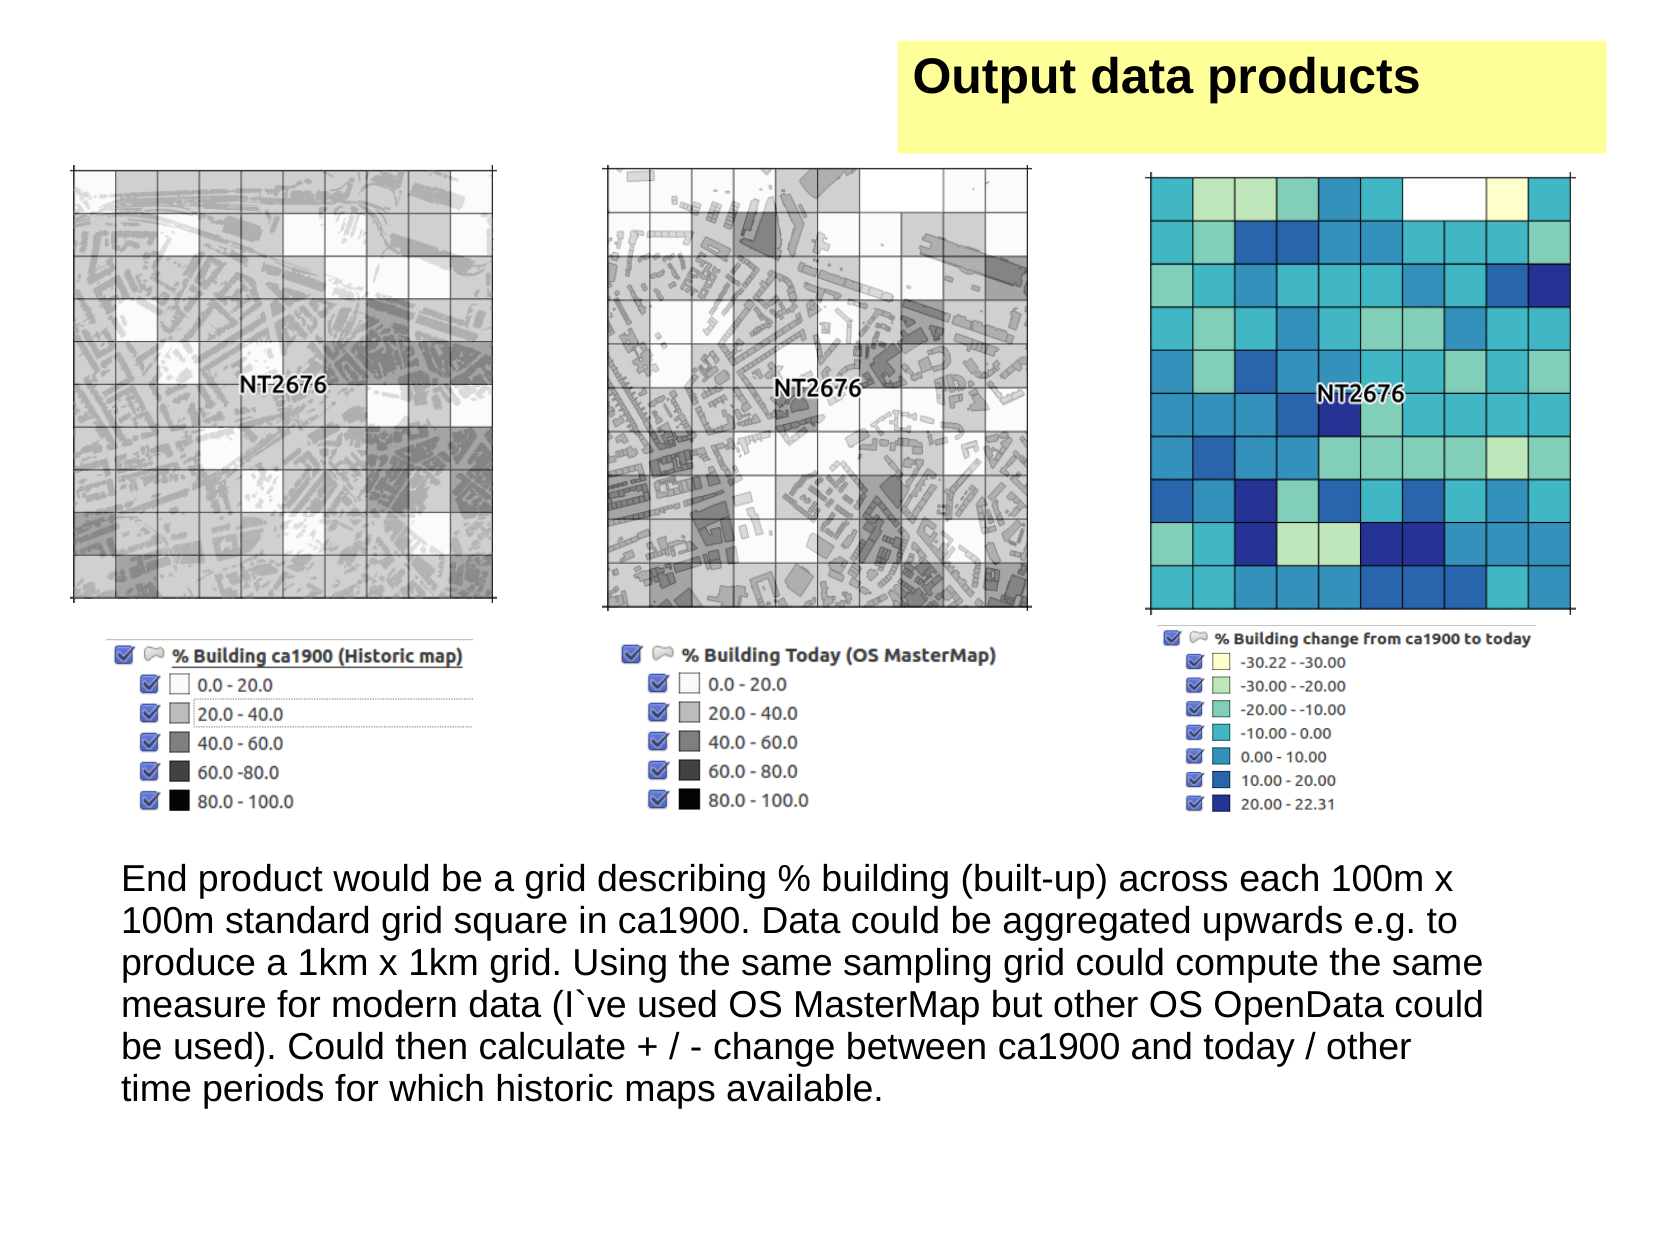

Output data products
End product would be a grid describing % building (built-up) across each 100m x 100m standard grid square in ca1900. Data could be aggregated upwards e.g. to produce a 1km x 1km grid. Using the same sampling grid could compute the same measure for modern data (I`ve used OS MasterMap but other OS OpenData could be used). Could then calculate + / - change between ca1900 and today / other time periods for which historic maps available.